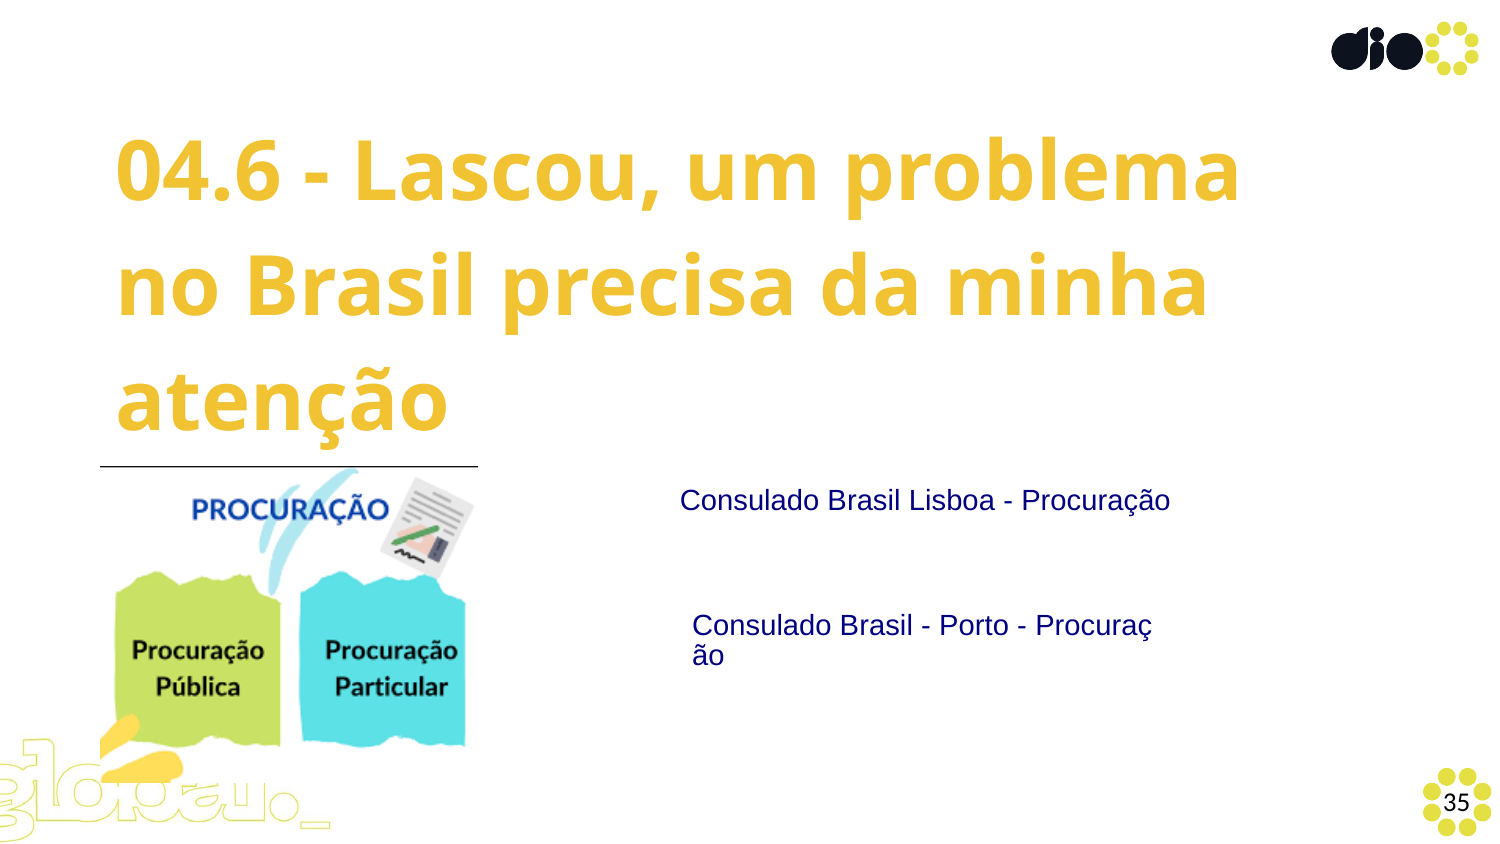

04.6 - Lascou, um problema no Brasil precisa da minha atenção
Consulado Brasil Lisboa - Procuração
Consulado Brasil - Porto - Procuração